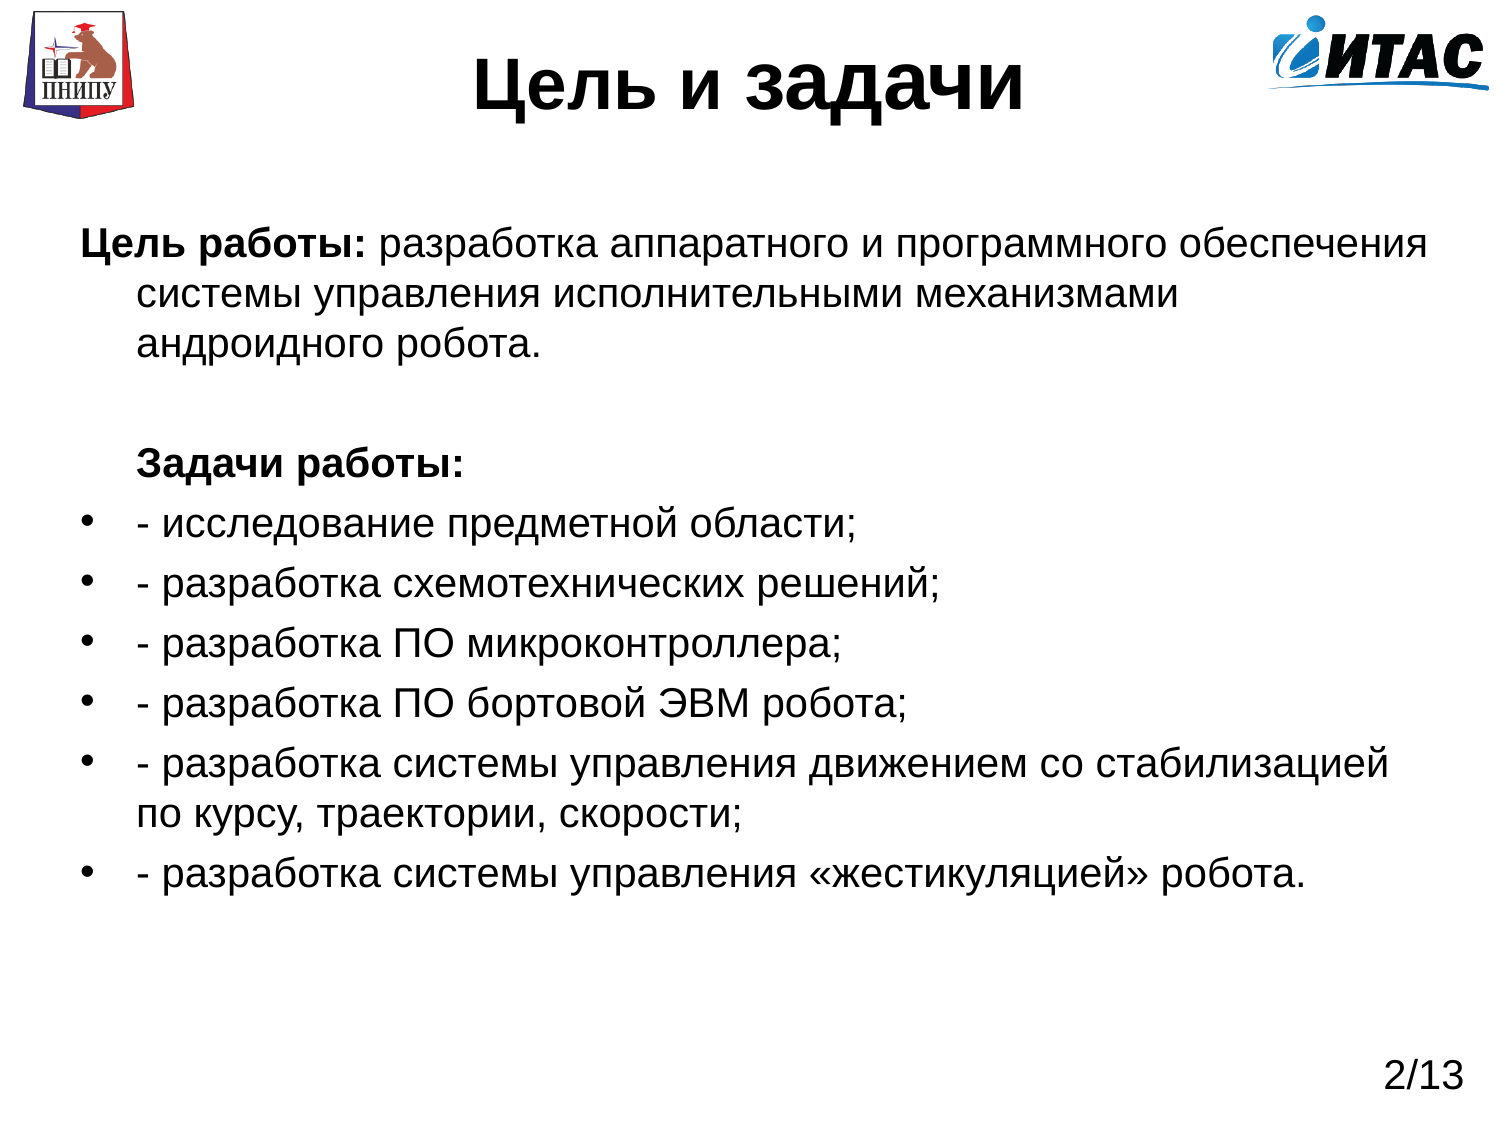

# Цель и задачи
Цель работы: разработка аппаратного и программного обеспечения системы управления исполнительными механизмами андроидного робота.
	Задачи работы:
- исследование предметной области;
- разработка схемотехнических решений;
- разработка ПО микроконтроллера;
- разработка ПО бортовой ЭВМ робота;
- разработка системы управления движением со стабилизацией по курсу, траектории, скорости;
- разработка системы управления «жестикуляцией» робота.